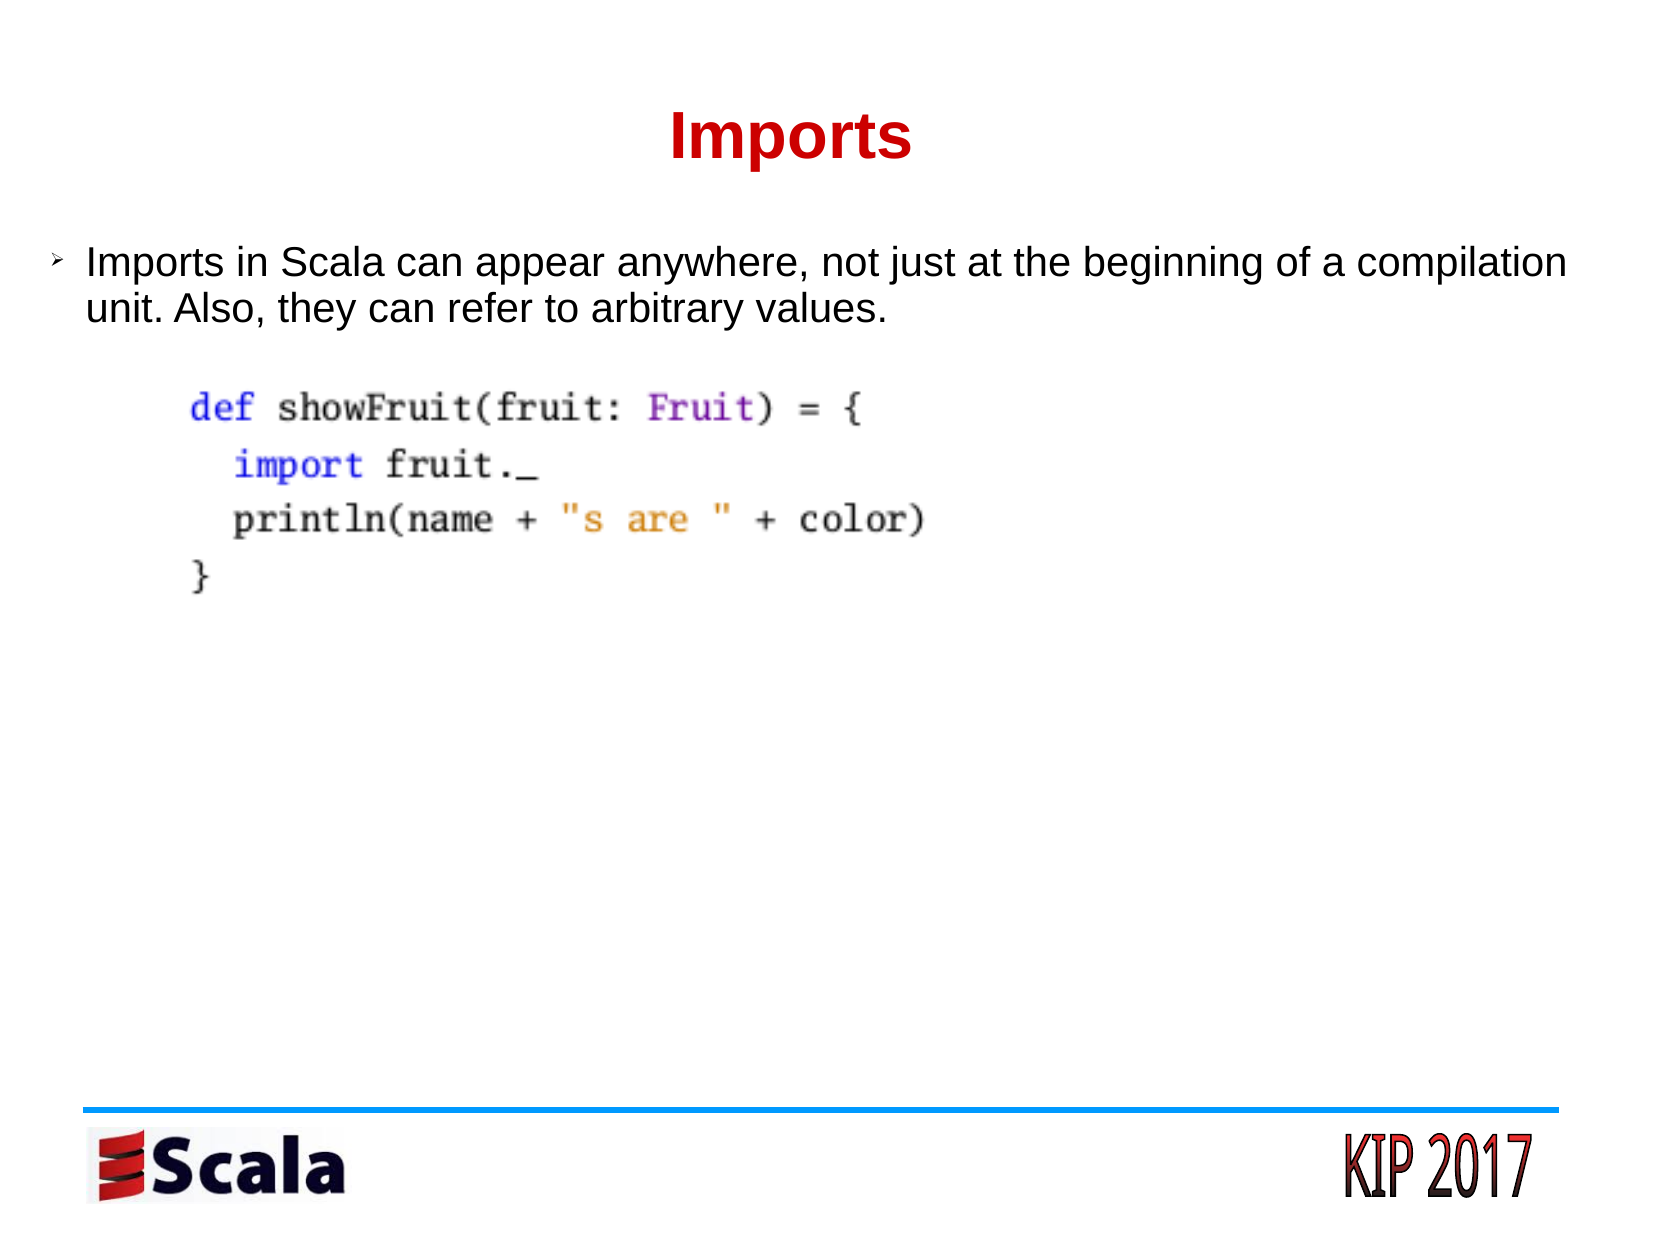

# Imports
Imports in Scala can appear anywhere, not just at the beginning of a compilation unit. Also, they can refer to arbitrary values.